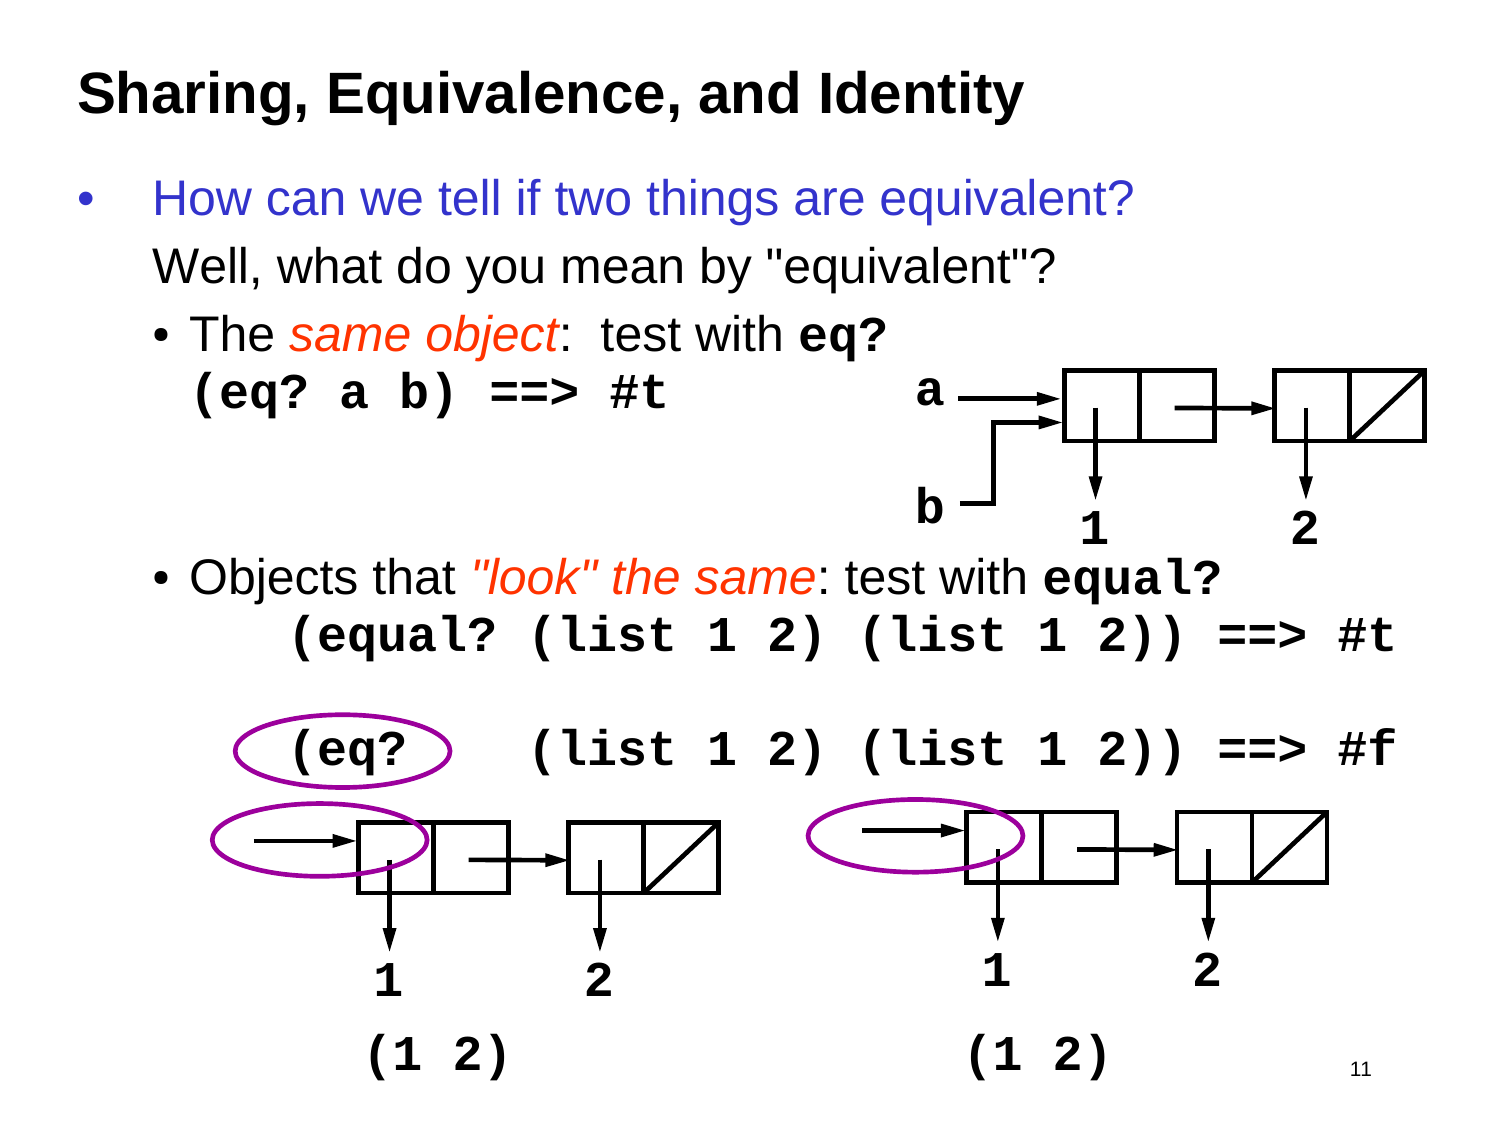

# Sharing, Equivalence, and Identity
How can we tell if two things are equivalent?
Well, what do you mean by "equivalent"?
The same object: test with eq?
(eq? a b) ==> #t
Objects that "look" the same: test with equal?
 (equal? (list 1 2) (list 1 2)) ==> #t
 (eq? (list 1 2) (list 1 2)) ==> #f
a
b
1
2
1
2
1
2
(1 2) (1 2)
11